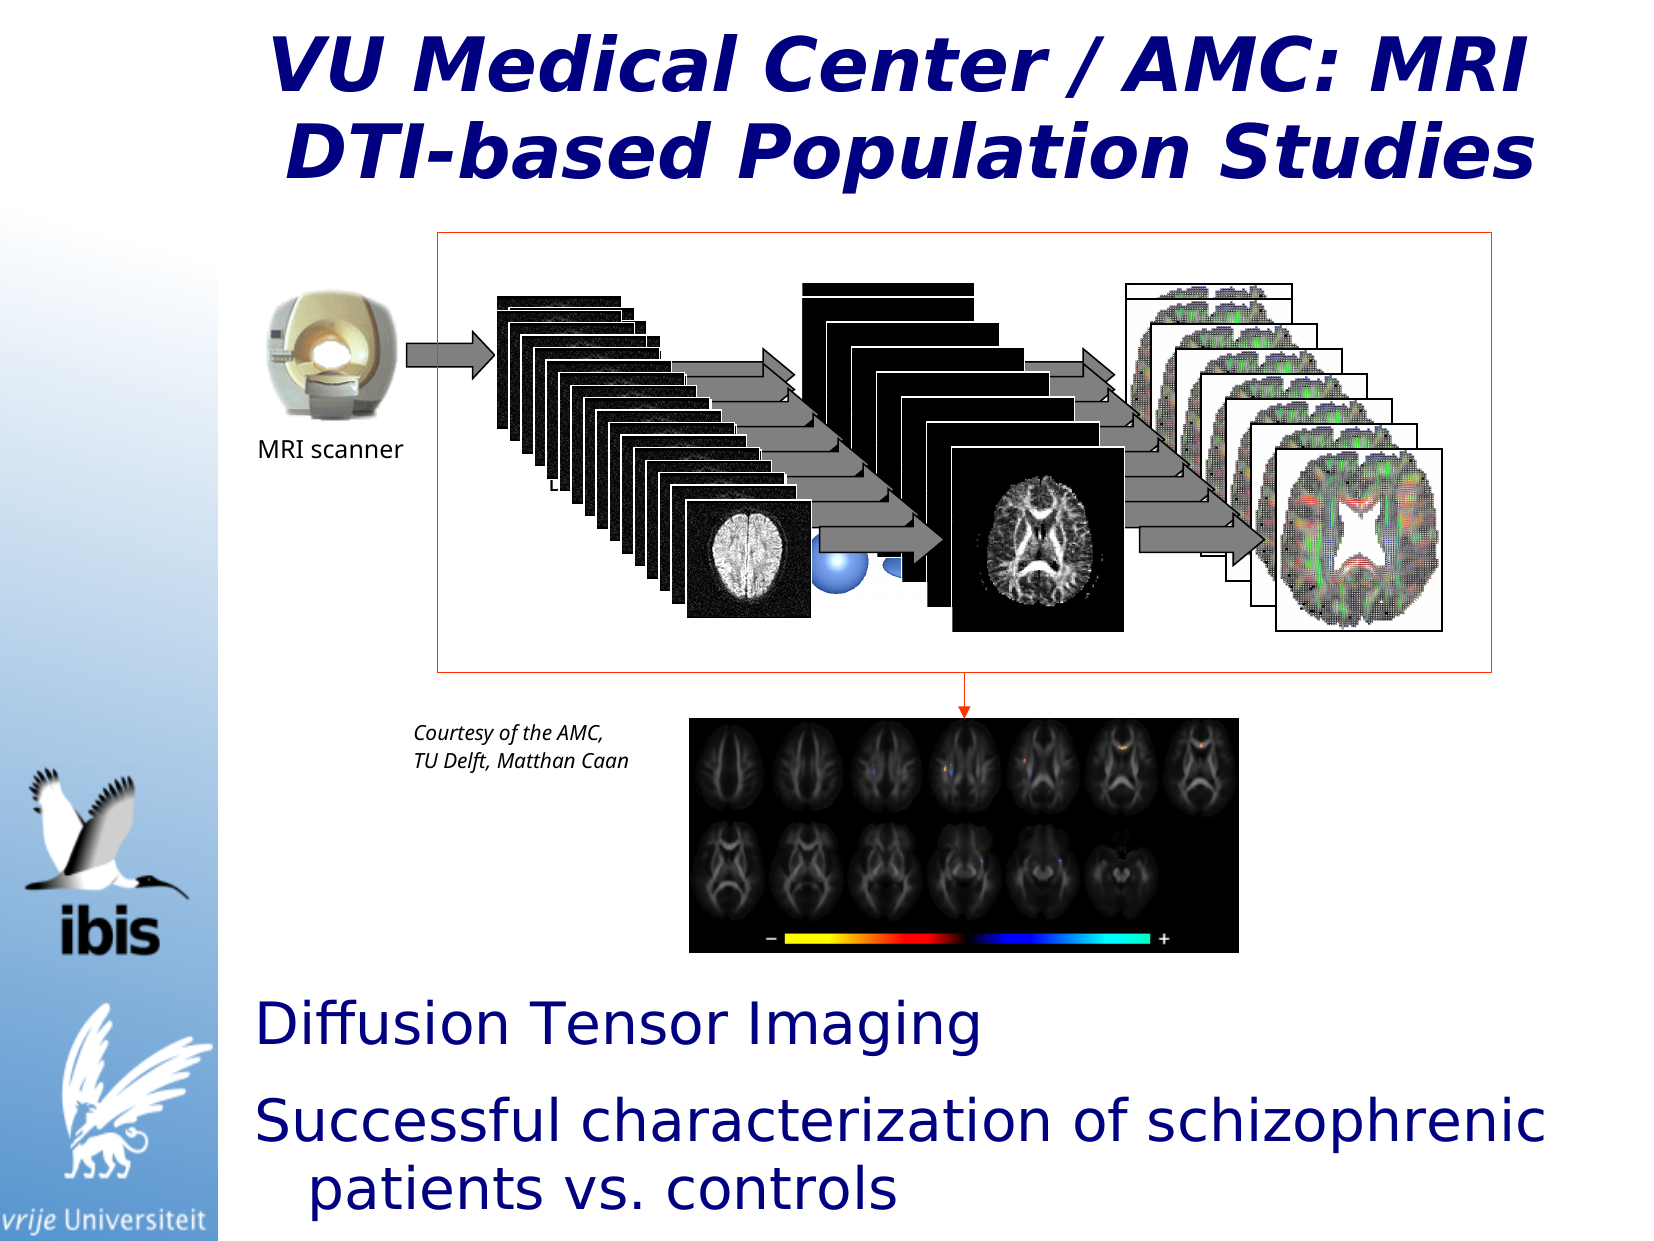

# VU Medical Center / AMC: MRI DTI-based Population Studies
DTI scan
Eigenvalues
Fractional Anisotropy
Direction
MRI scanner
Courtesy of the AMC,
TU Delft, Matthan Caan
Diffusion Tensor Imaging
Successful characterization of schizophrenic patients vs. controls